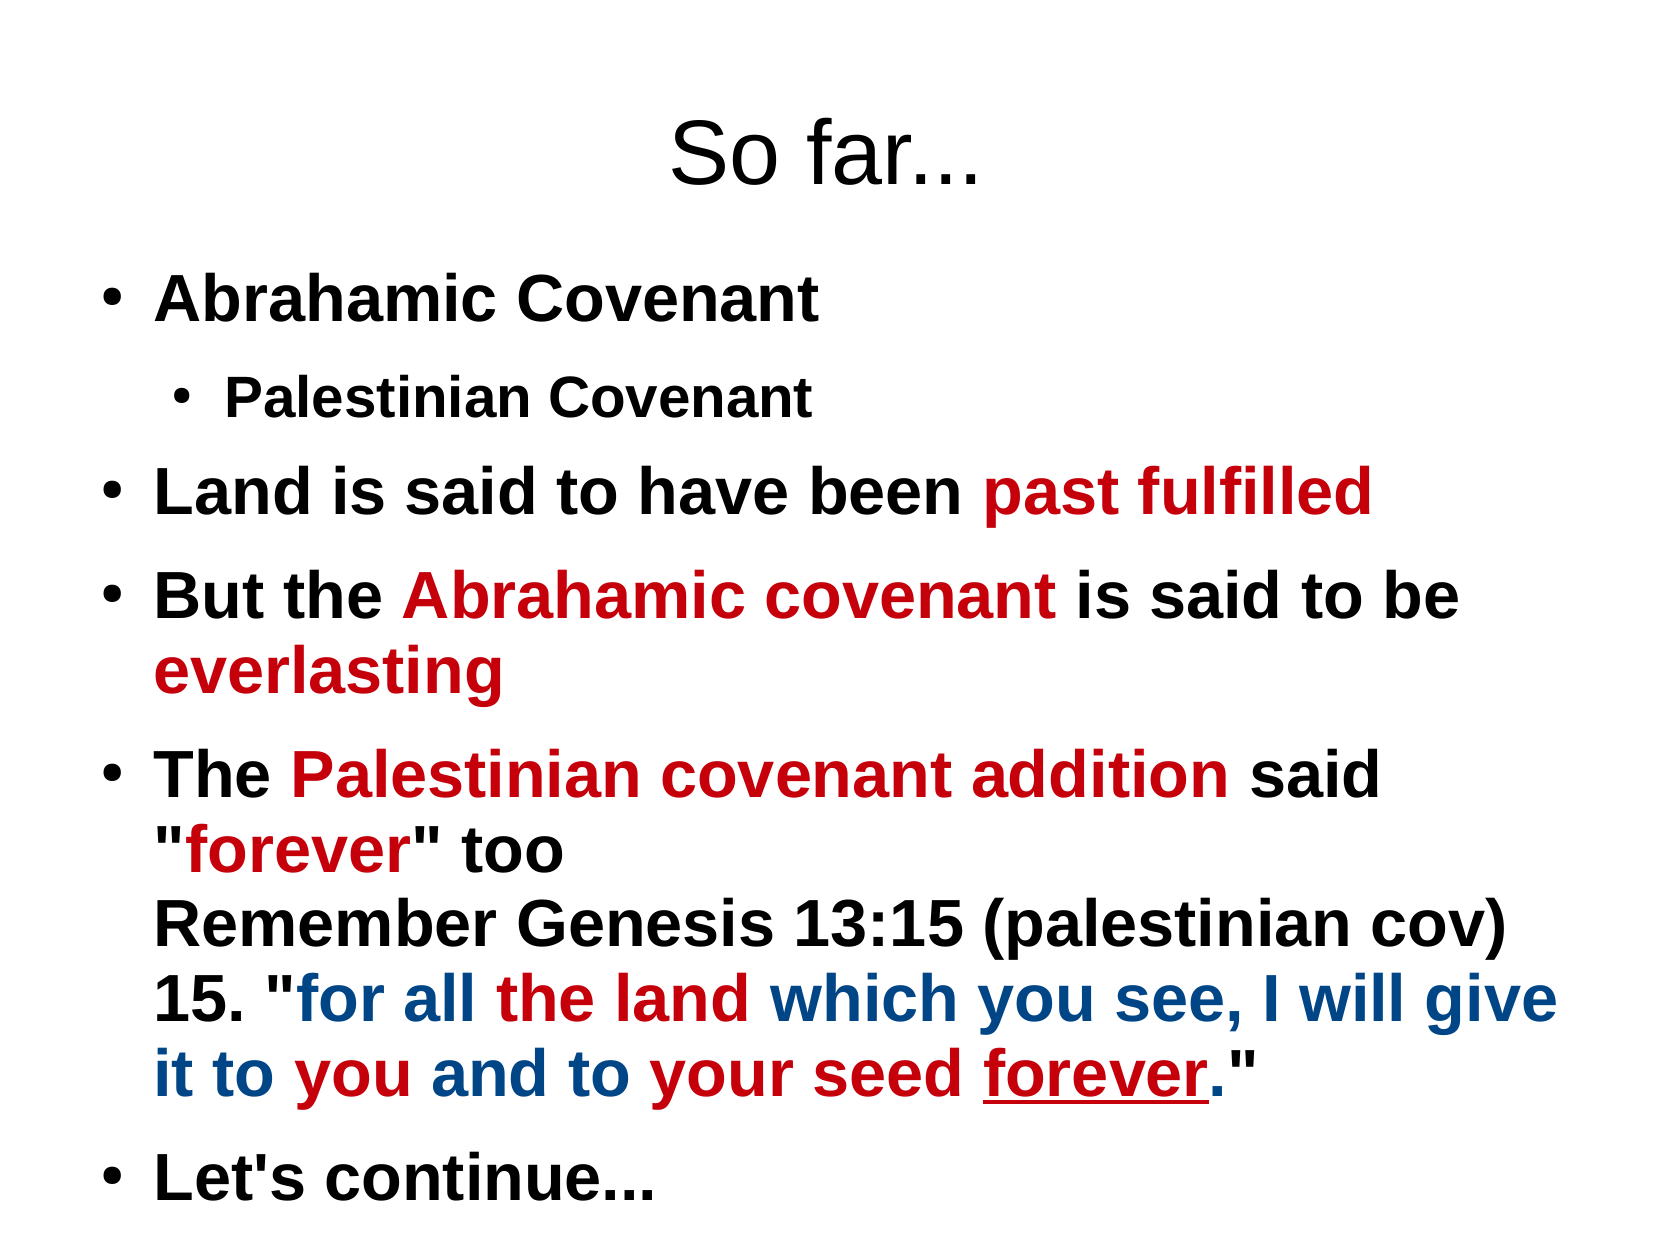

# So far...
Abrahamic Covenant
Palestinian Covenant
Land is said to have been past fulfilled
But the Abrahamic covenant is said to be everlasting
The Palestinian covenant addition said "forever" too
Remember Genesis 13:15 (palestinian cov)
15. "for all the land which you see, I will give it to you and to your seed forever."
Let's continue...